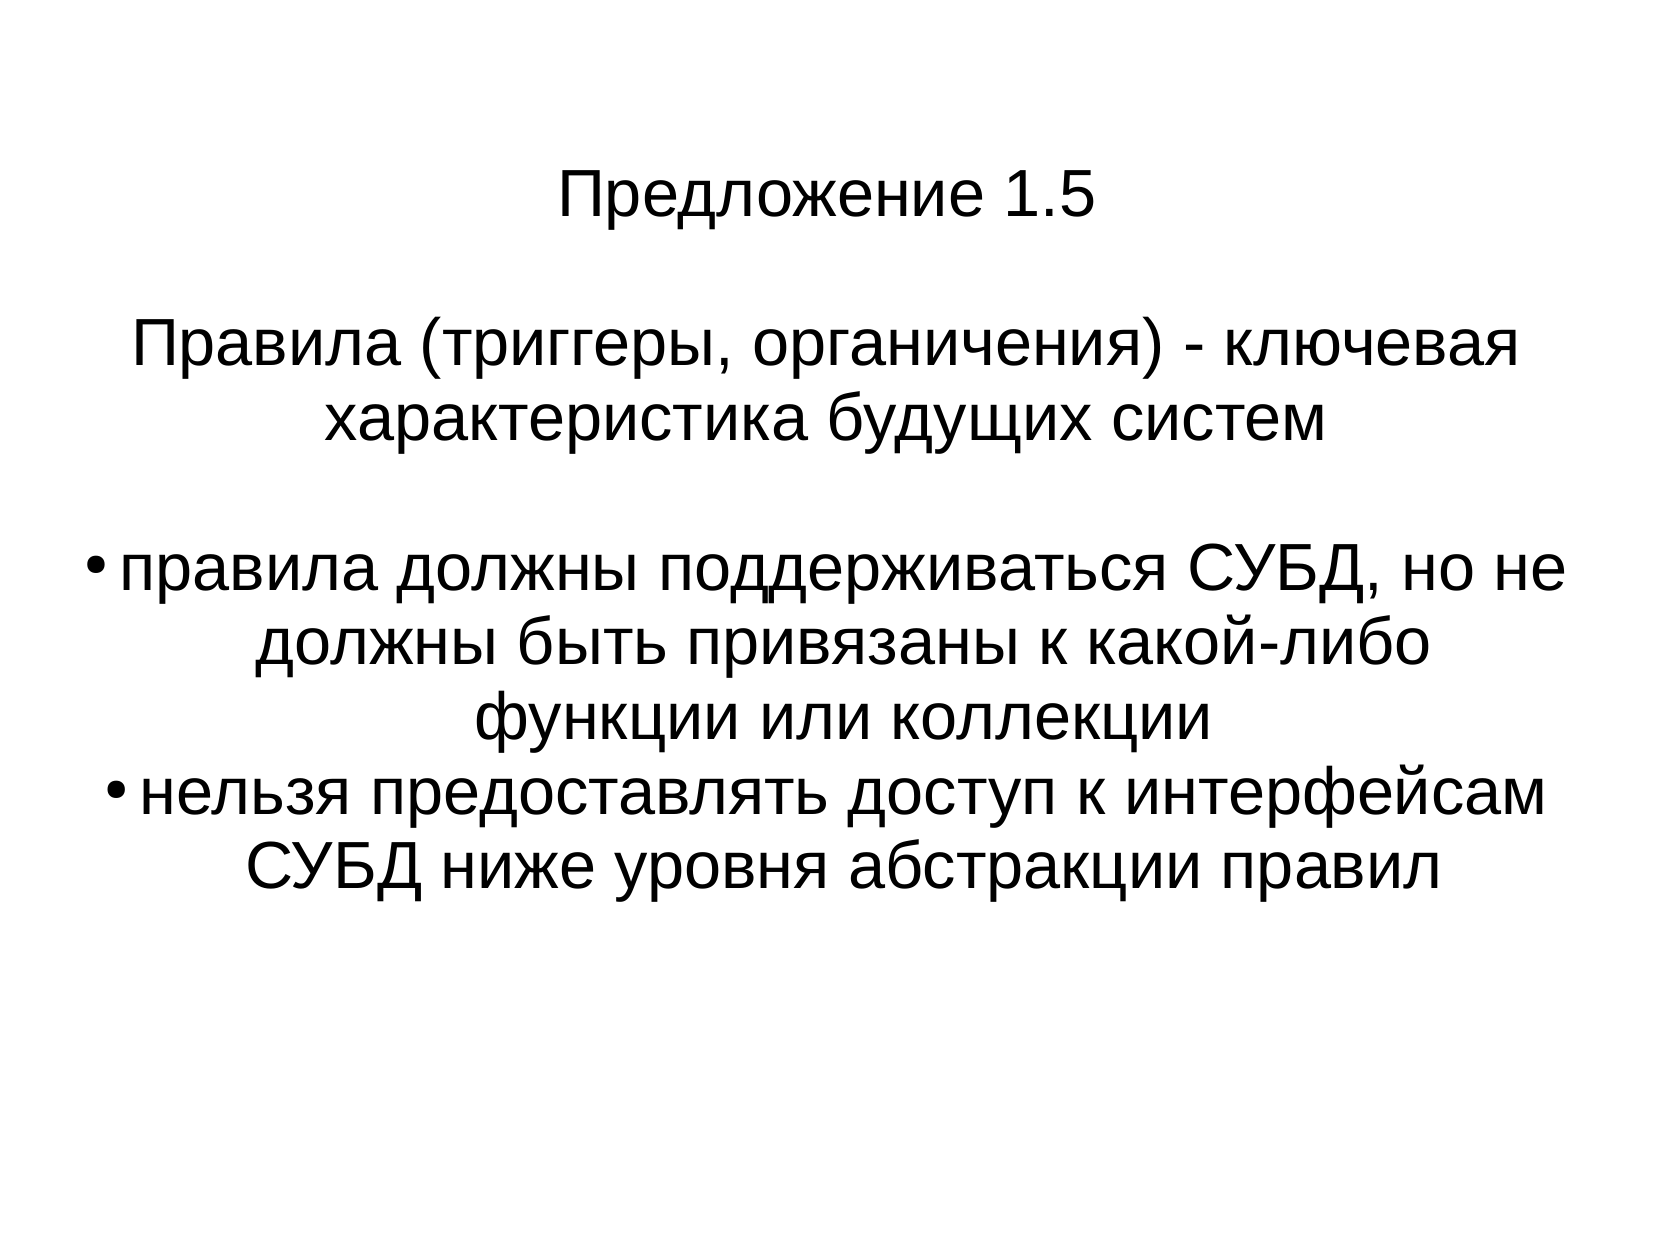

# Предложение 1.5
Правила (триггеры, органичения) - ключевая характеристика будущих систем
правила должны поддерживаться СУБД, но не должны быть привязаны к какой-либо функции или коллекции
нельзя предоставлять доступ к интерфейсам СУБД ниже уровня абстракции правил